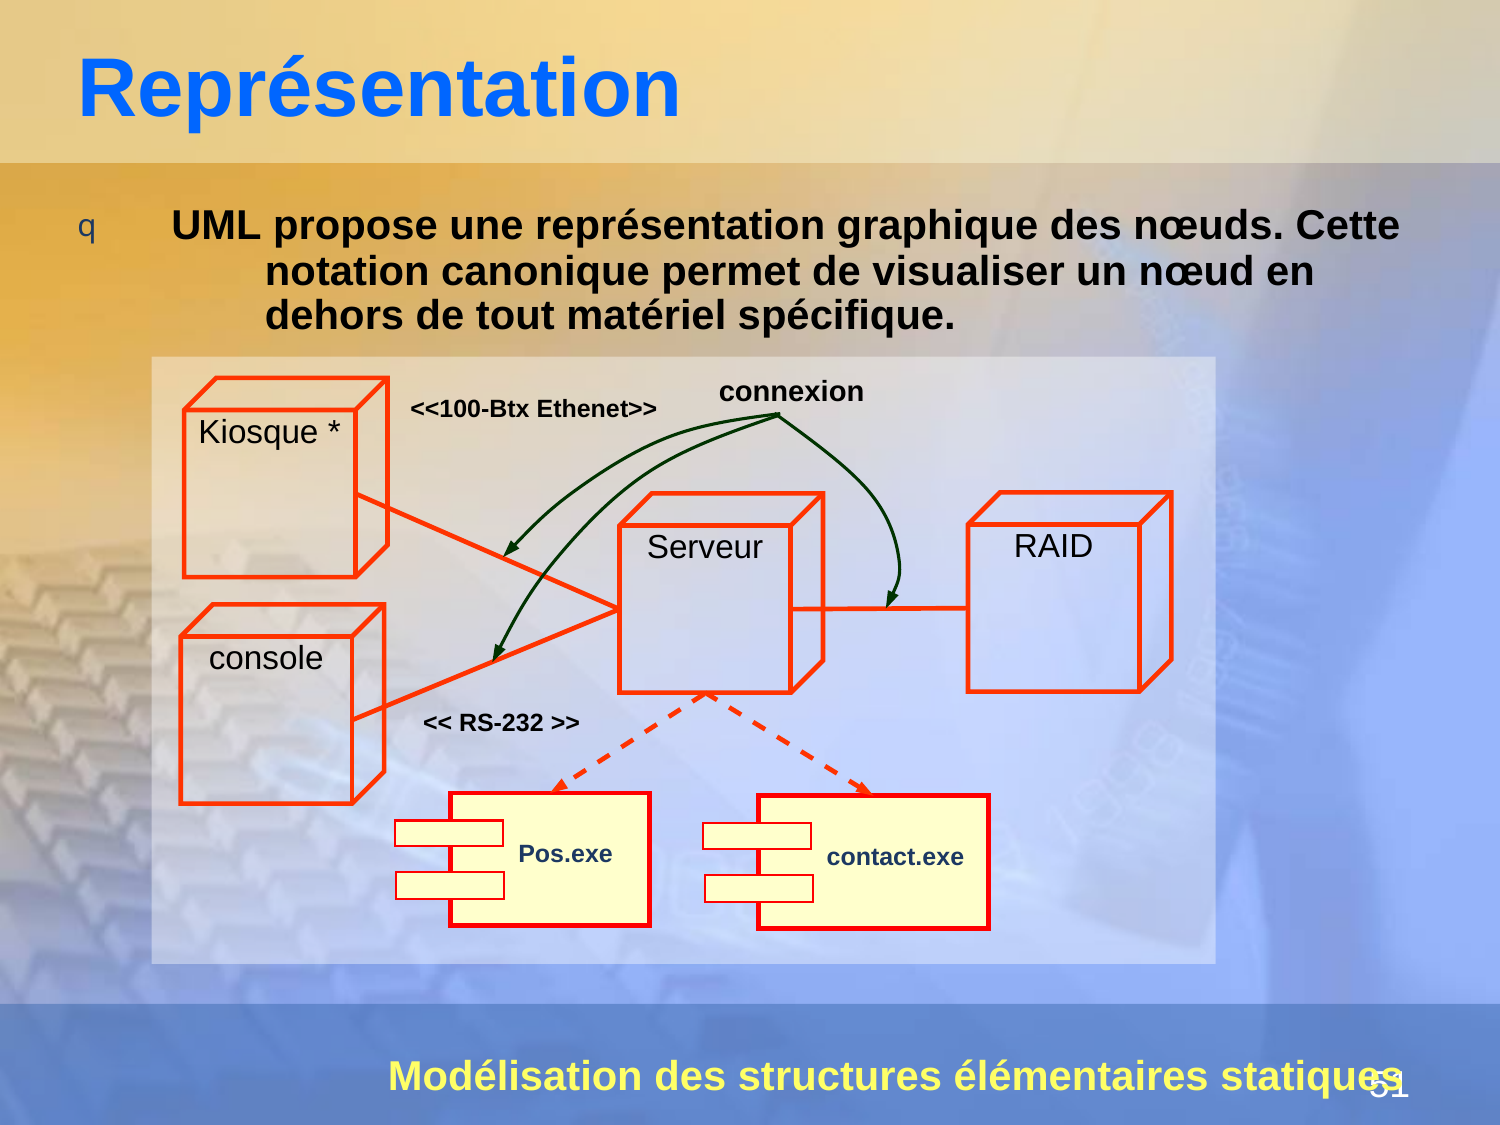

# Représentation
UML propose une représentation graphique des nœuds. Cette notation canonique permet de visualiser un nœud en dehors de tout matériel spécifique.
connexion
Kiosque *
<<100-Btx Ethenet>>
RAID
Serveur
console
<< RS-232 >>
Pos.exe
contact.exe
Modélisation des structures élémentaires statiques